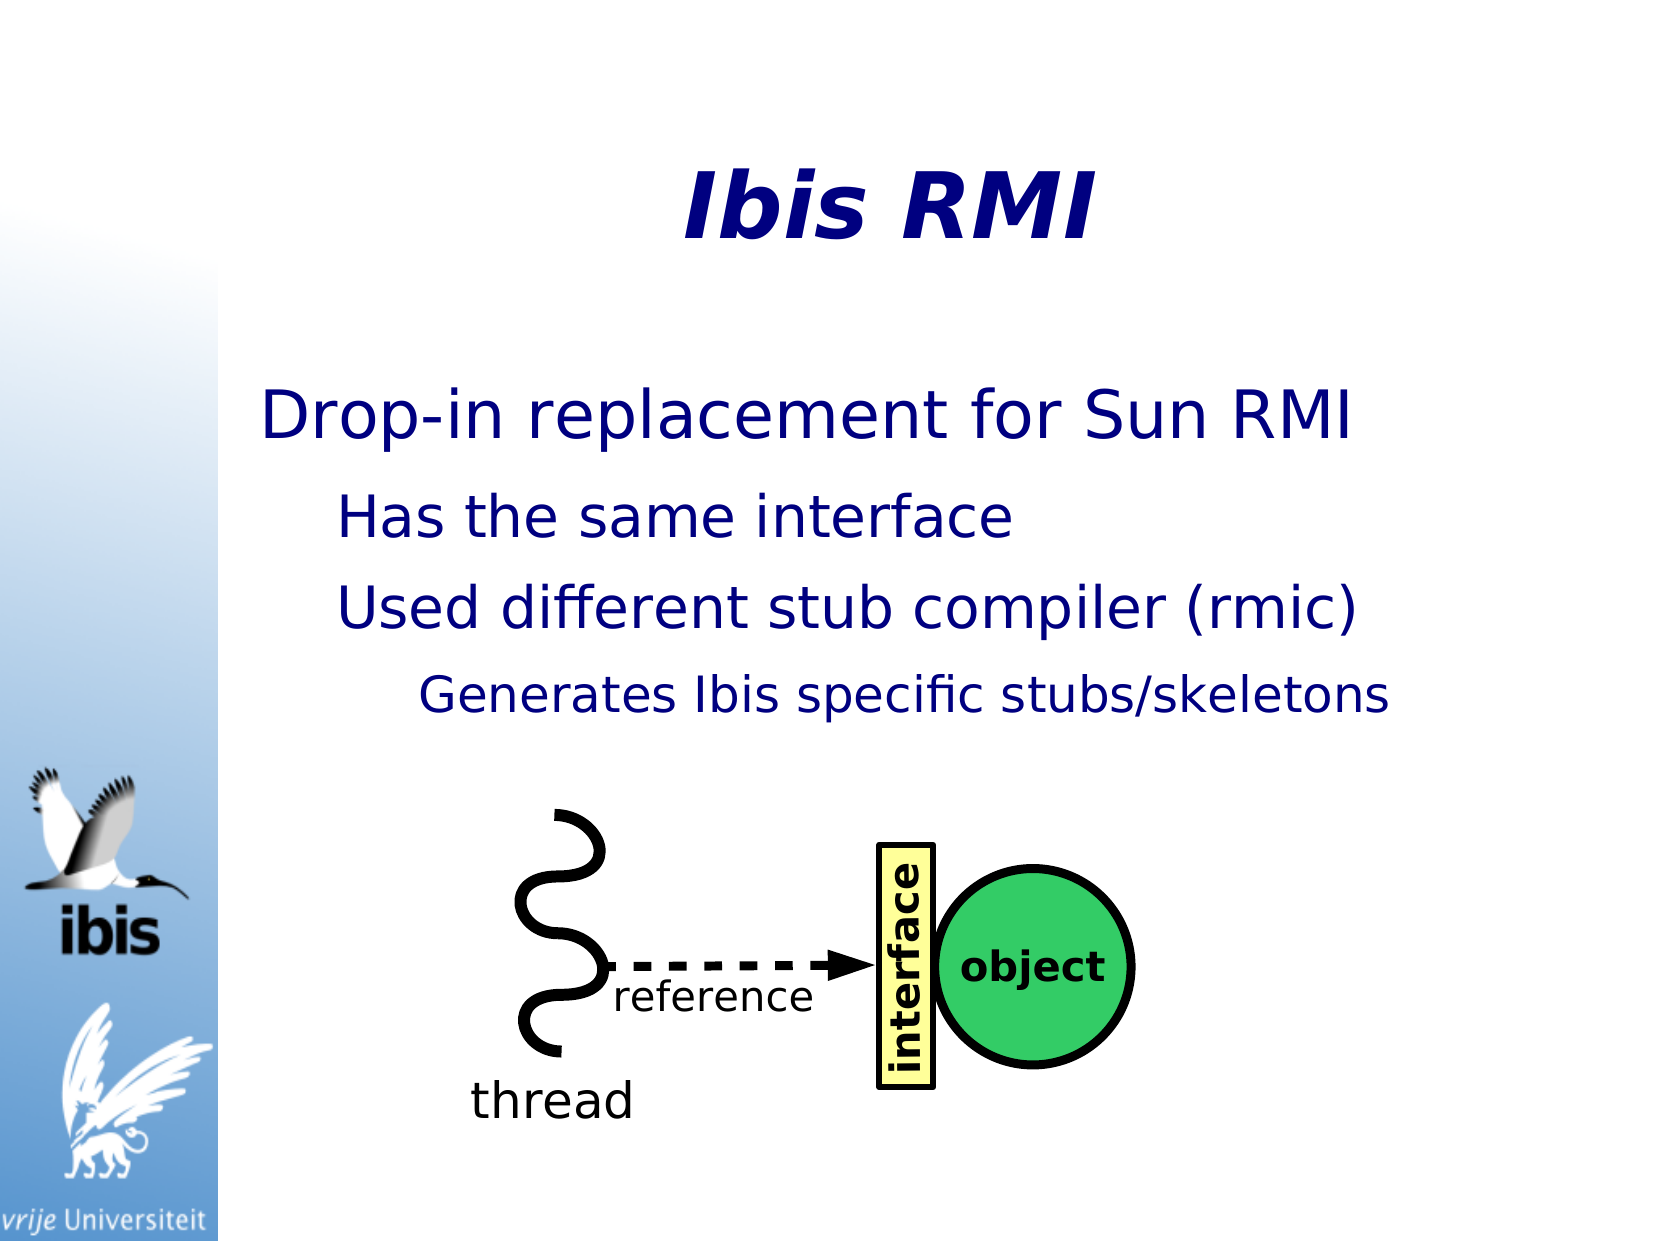

# Ibis RMI
Drop-in replacement for Sun RMI
Has the same interface
Used different stub compiler (rmic)
Generates Ibis specific stubs/skeletons
object
interface
reference
thread